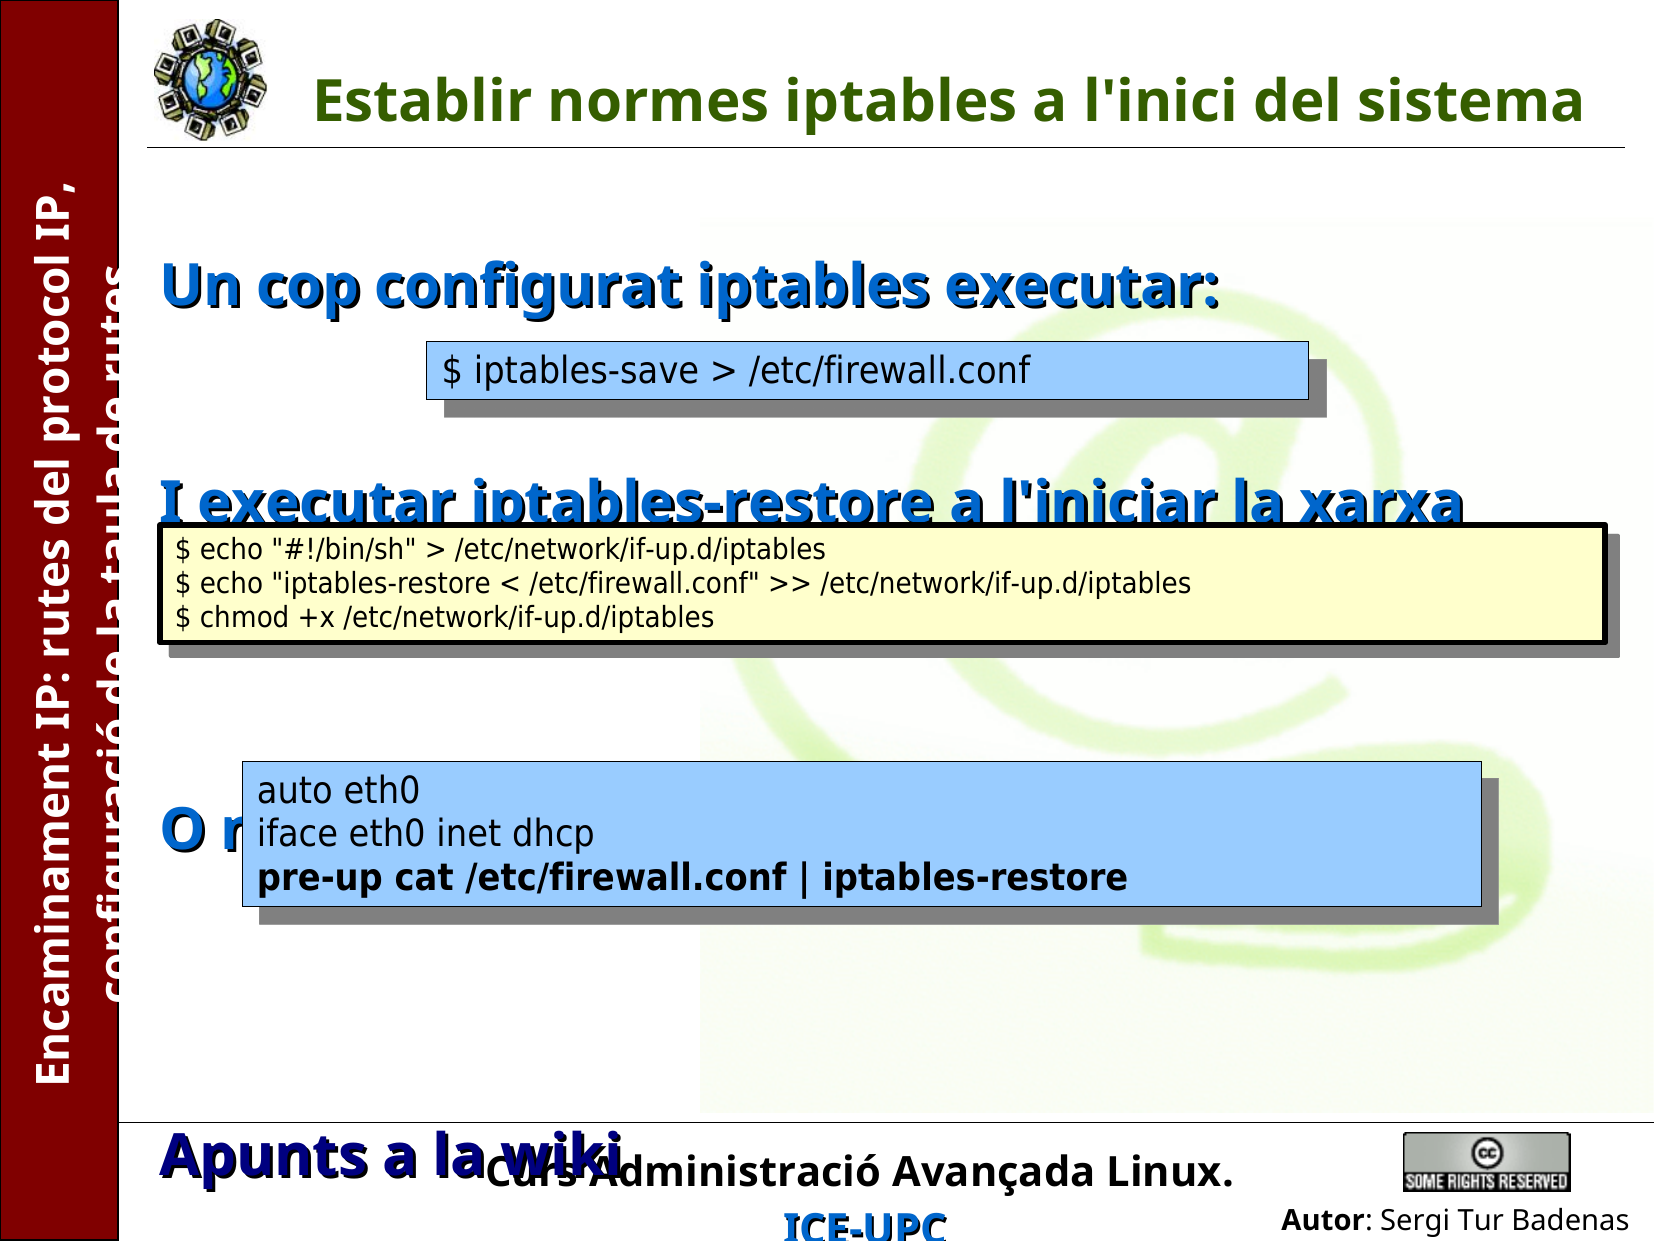

# Establir normes iptables a l'inici del sistema
Un cop configurat iptables executar:
I executar iptables-restore a l'iniciar la xarxa
O modificar el fitxer /etc/network/interfaces
Apunts a la wiki
$ iptables-save > /etc/firewall.conf
$ echo "#!/bin/sh" > /etc/network/if-up.d/iptables
$ echo "iptables-restore < /etc/firewall.conf" >> /etc/network/if-up.d/iptables
$ chmod +x /etc/network/if-up.d/iptables
auto eth0
iface eth0 inet dhcp
pre-up cat /etc/firewall.conf | iptables-restore